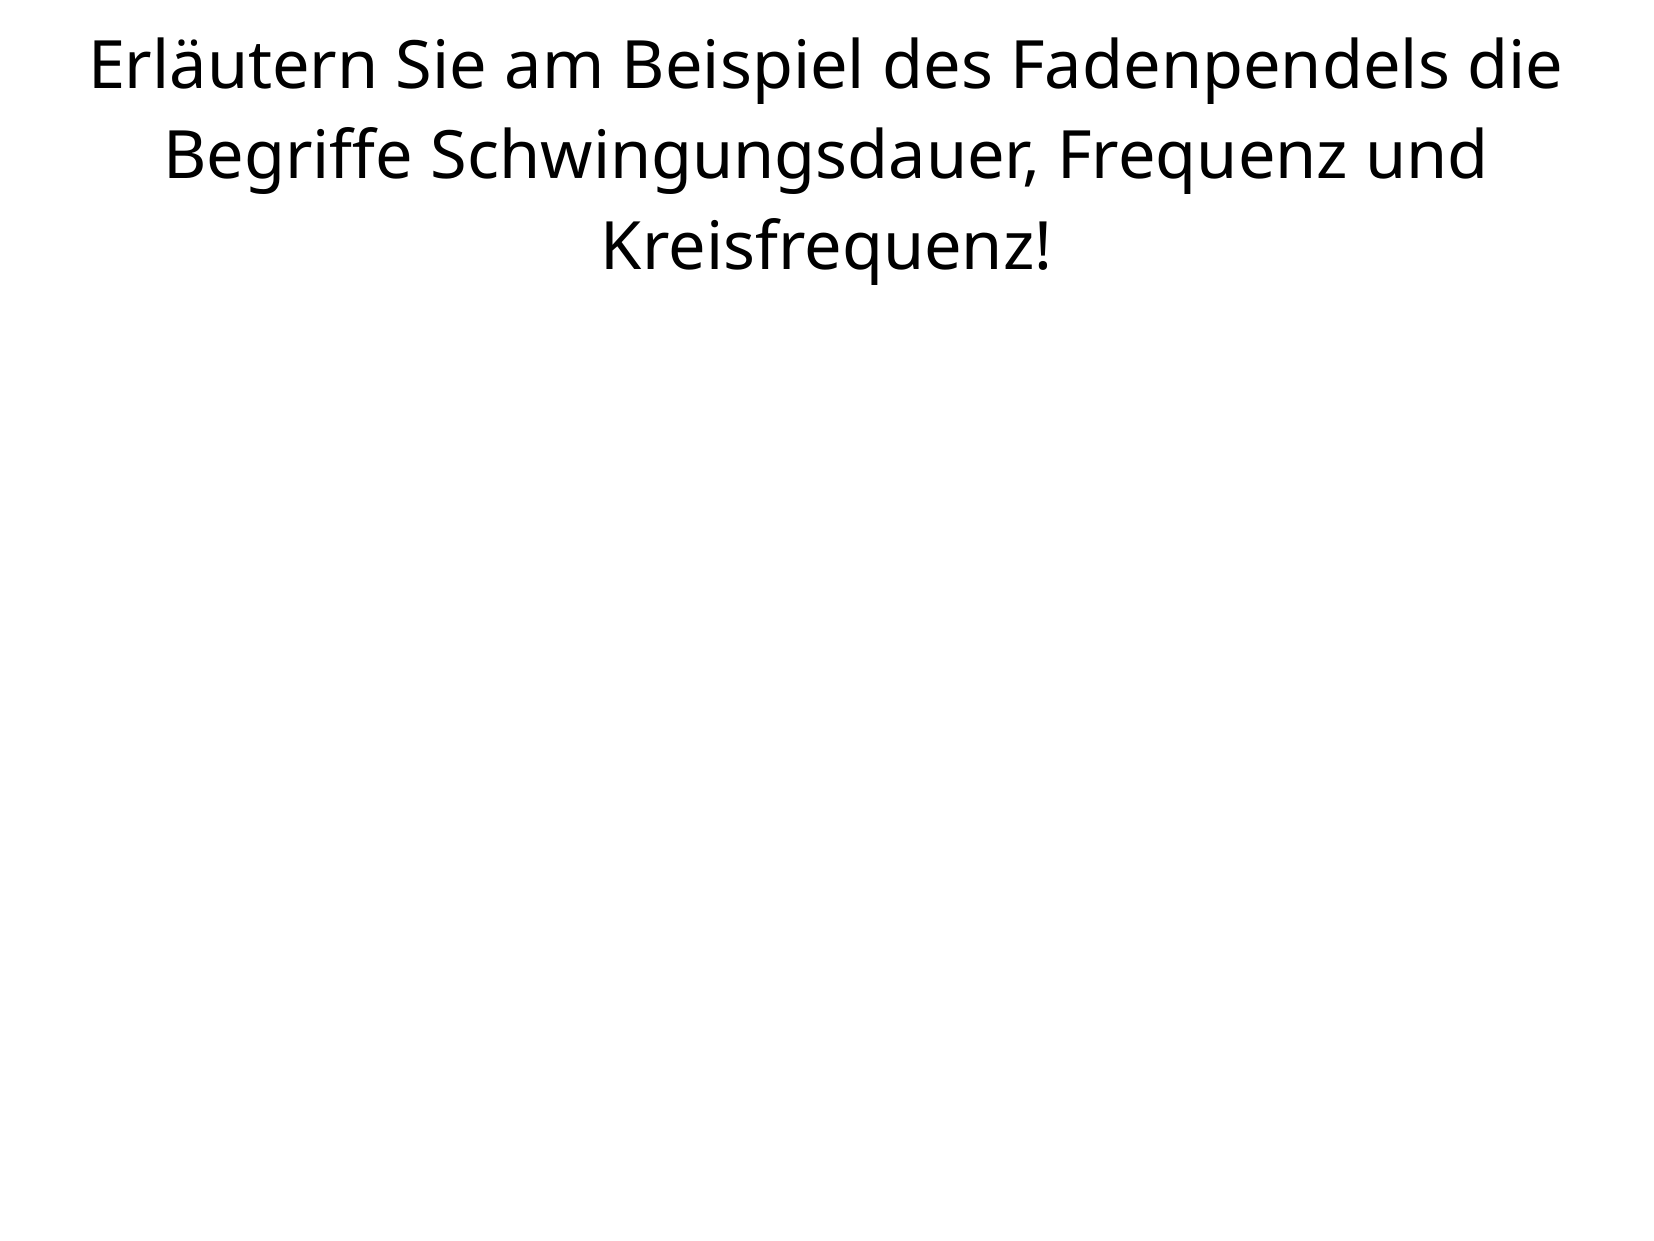

# Erläutern Sie am Beispiel des Fadenpendels die Begriffe Schwingungsdauer, Frequenz und Kreisfrequenz!